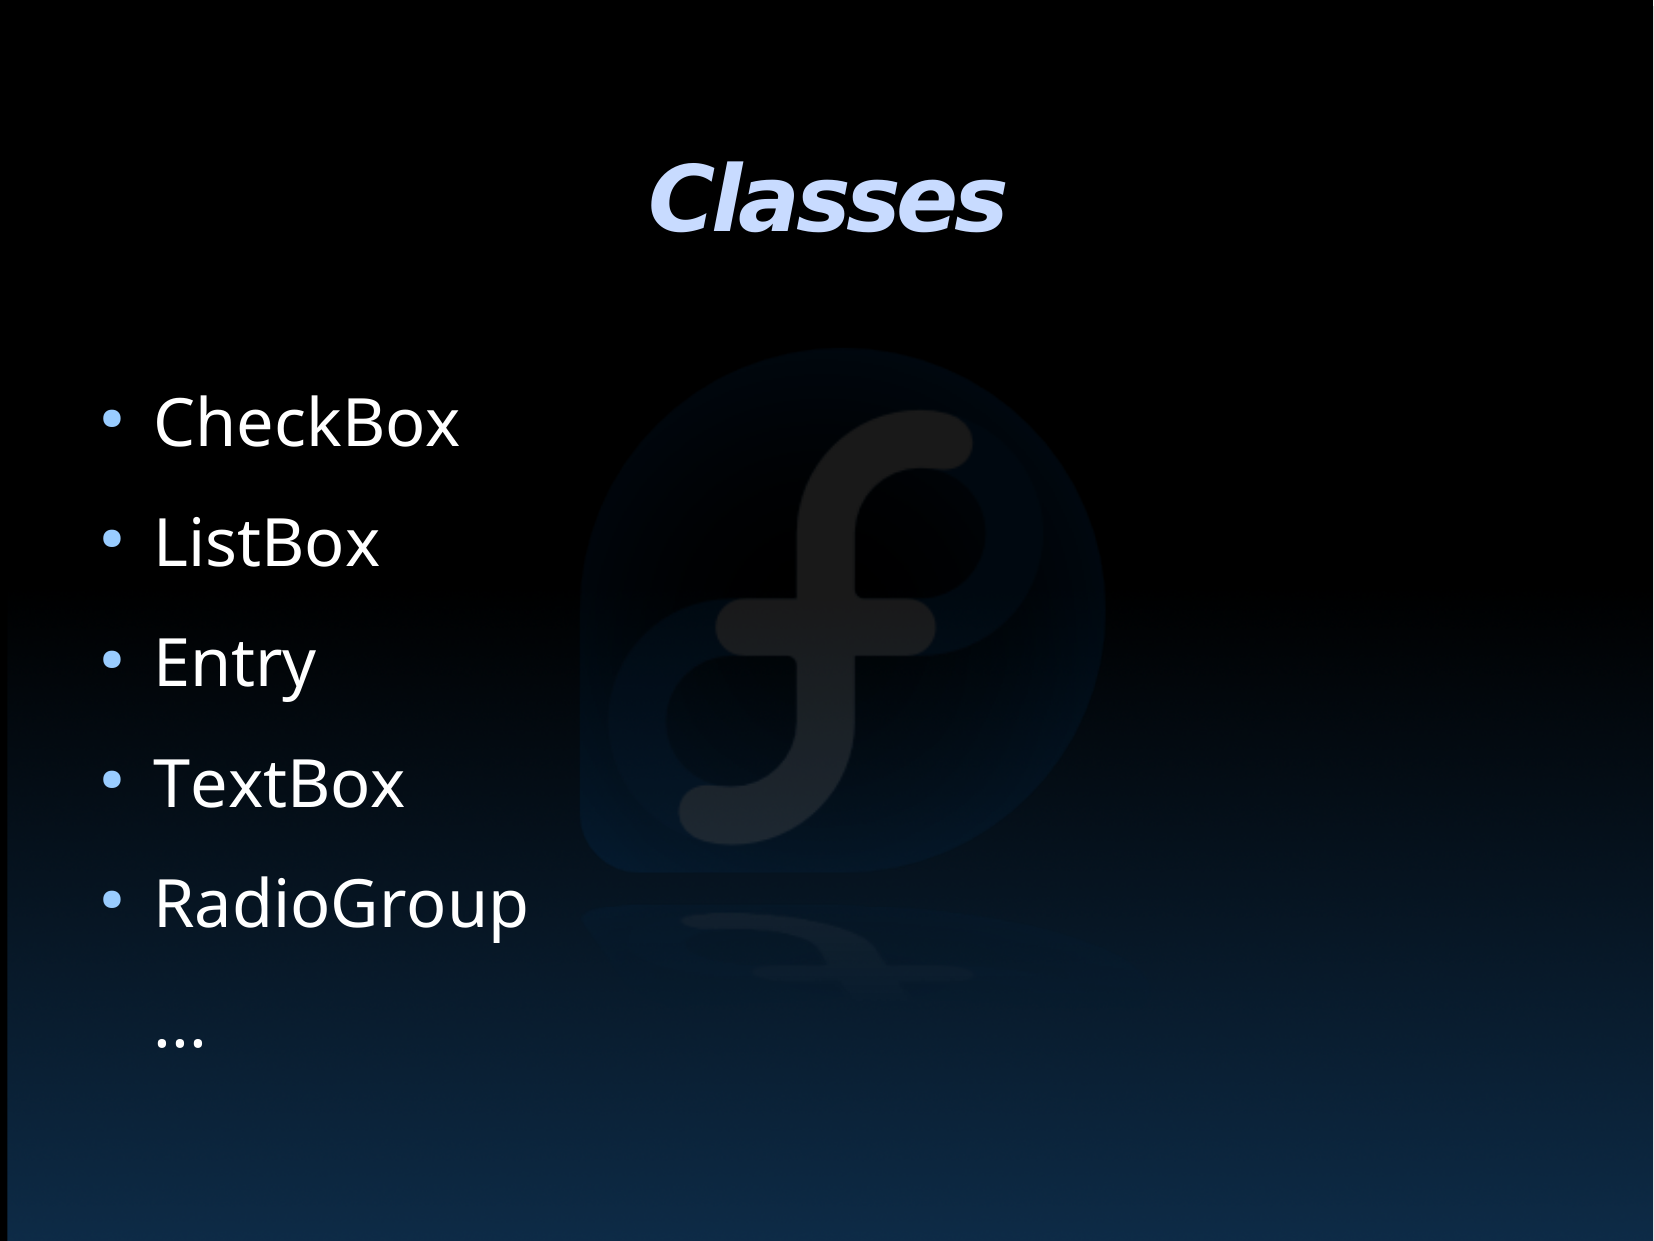

# Classes
CheckBox
ListBox
Entry
TextBox
RadioGroup
...